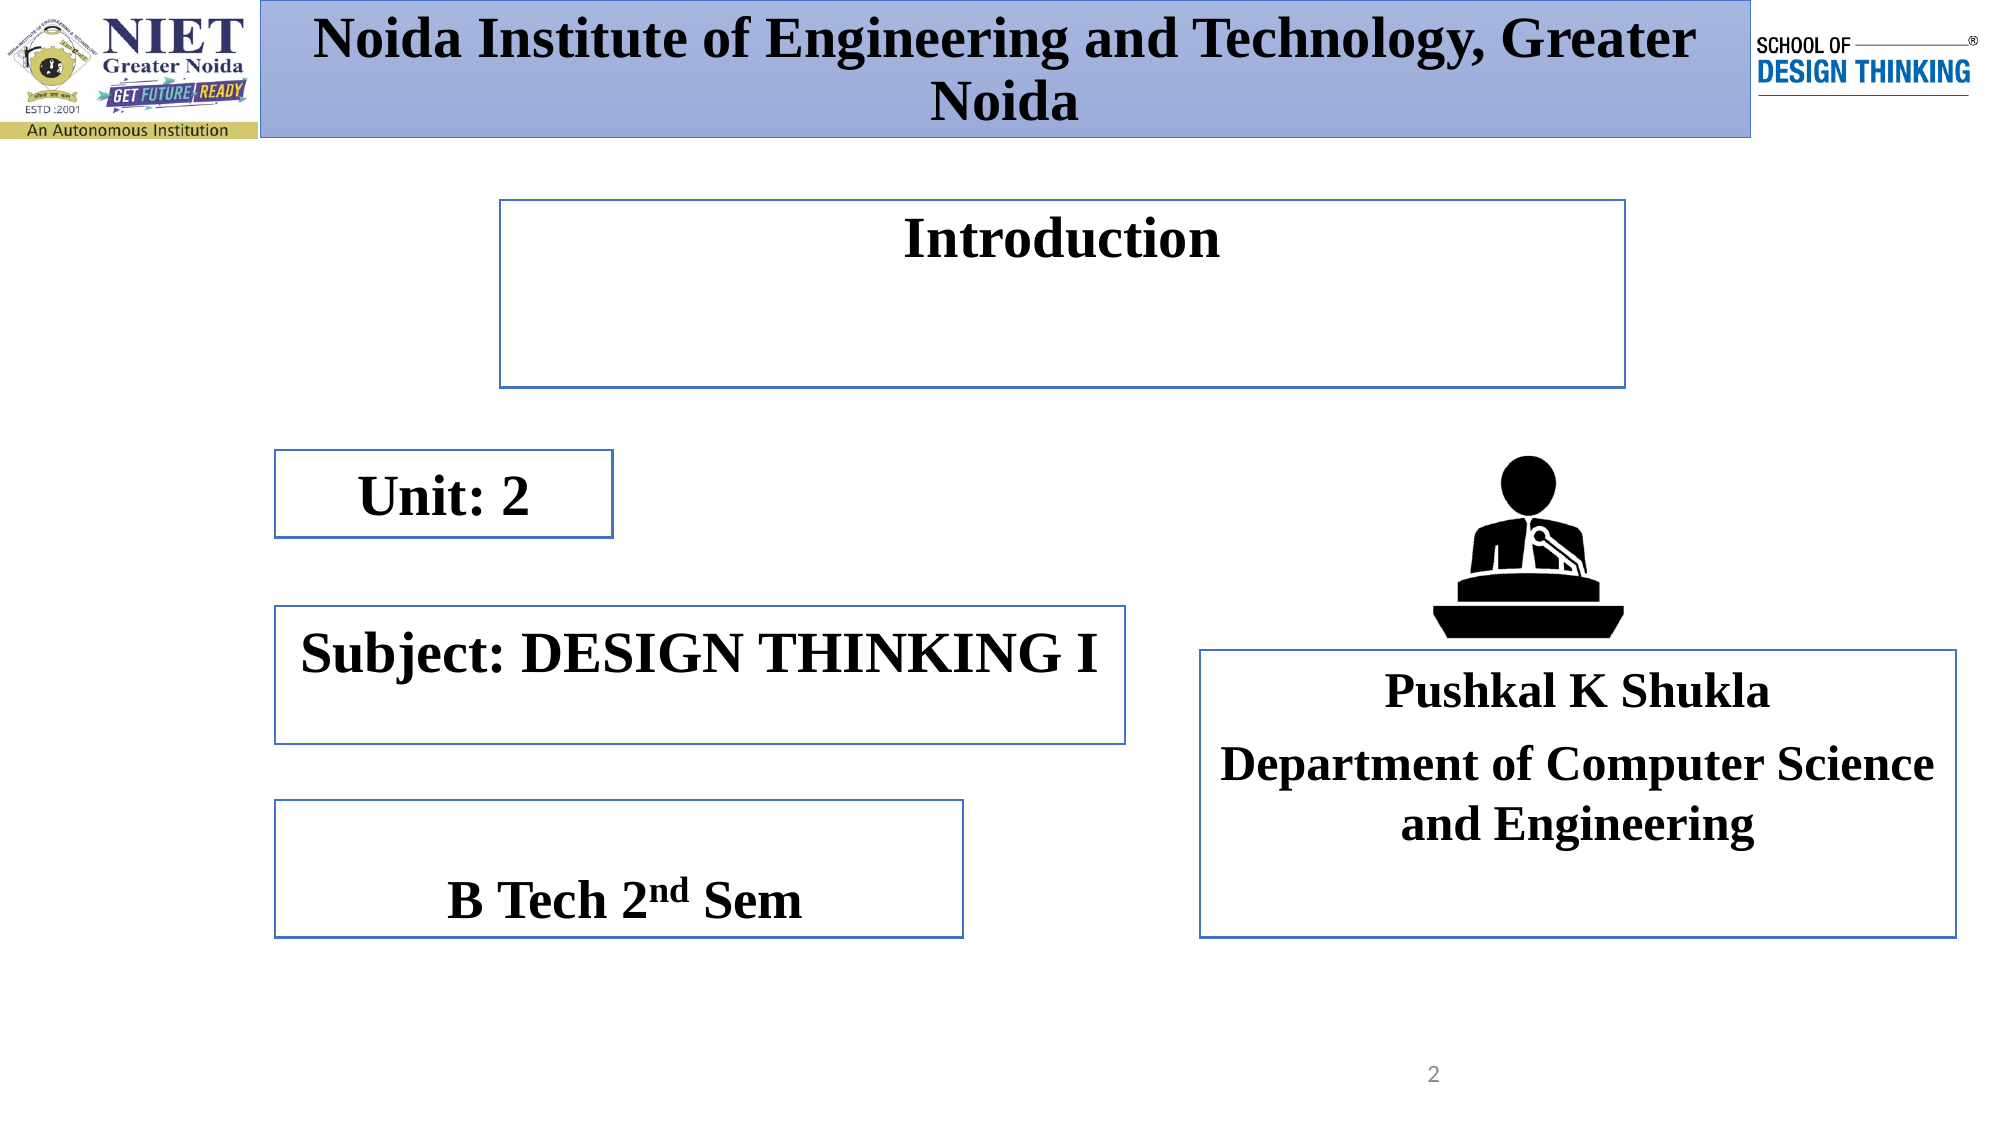

# Noida Institute of Engineering and Technology, Greater Noida
Introduction
Unit: 2
Subject: DESIGN THINKING I
Pushkal K Shukla
Department of Computer Science and Engineering
 B Tech 2nd Sem
2